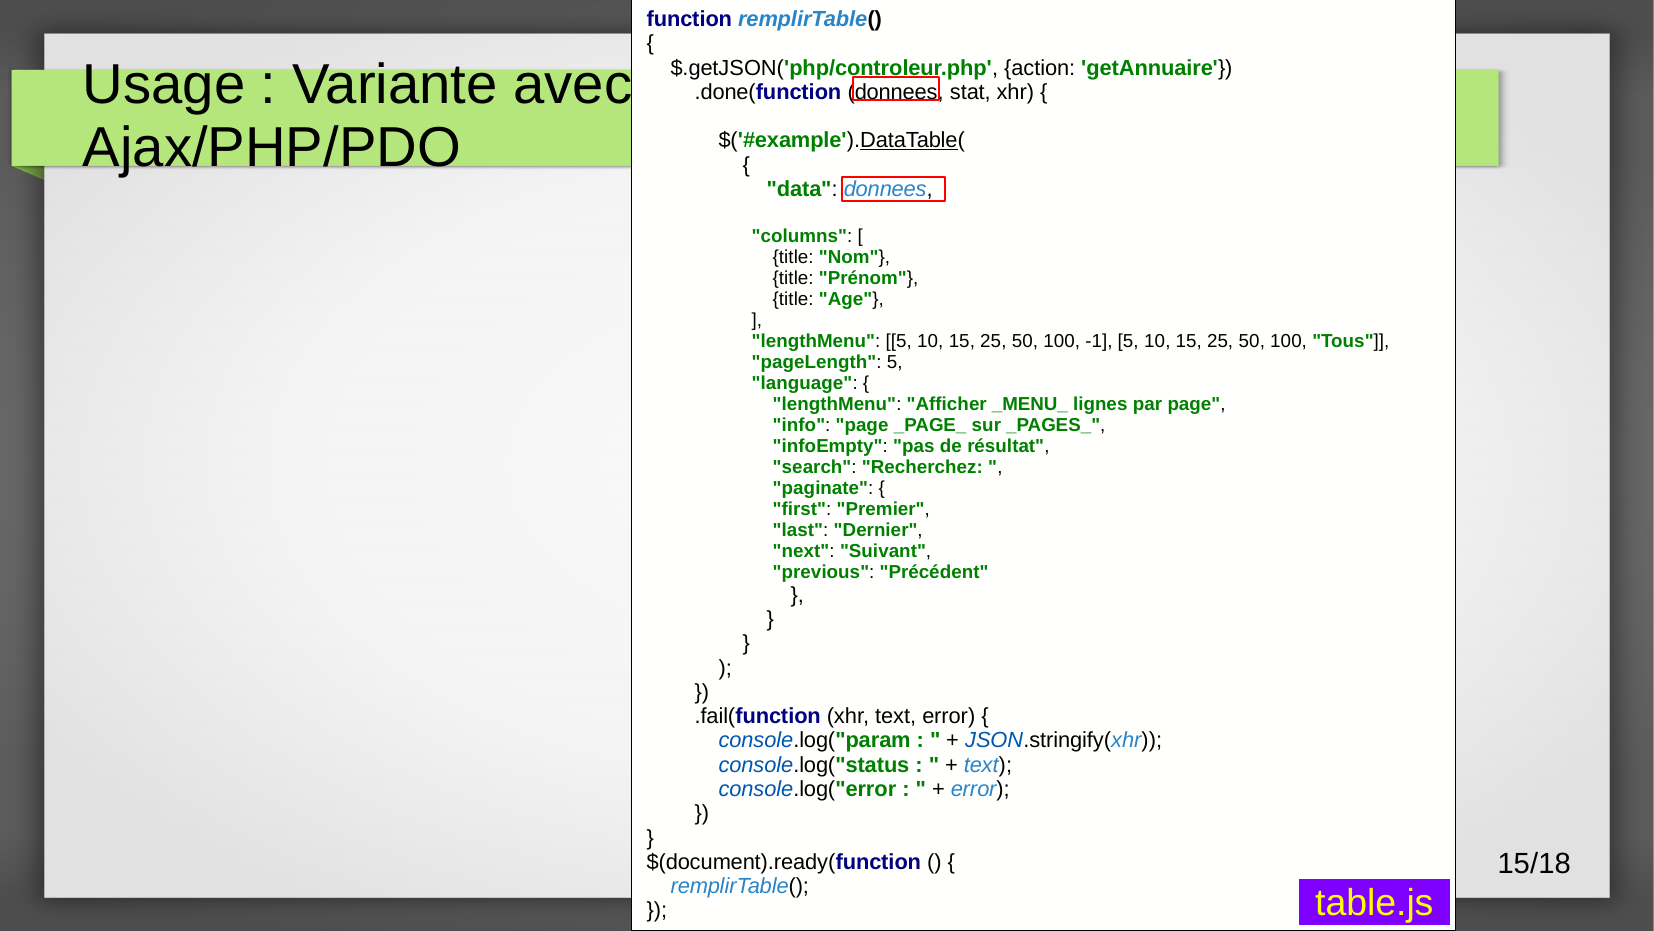

function remplirTable()
{
 $.getJSON('php/controleur.php', {action: 'getAnnuaire'})
 .done(function (donnees, stat, xhr) {
 $('#example').DataTable(
 {
 "data": donnees,
 "columns": [
 {title: "Nom"},
 {title: "Prénom"},
 {title: "Age"},
 ],
 "lengthMenu": [[5, 10, 15, 25, 50, 100, -1], [5, 10, 15, 25, 50, 100, "Tous"]],
 "pageLength": 5,
 "language": {
 "lengthMenu": "Afficher _MENU_ lignes par page",
 "info": "page _PAGE_ sur _PAGES_",
 "infoEmpty": "pas de résultat",
 "search": "Recherchez: ",
 "paginate": {
 "first": "Premier",
 "last": "Dernier",
 "next": "Suivant",
 "previous": "Précédent"
 },
 }
 }
 );
 })
 .fail(function (xhr, text, error) {
 console.log("param : " + JSON.stringify(xhr));
 console.log("status : " + text);
 console.log("error : " + error);
 })
}
$(document).ready(function () {
 remplirTable();
});
# Usage : Variante avec Ajax/PHP/PDO
15
table.js